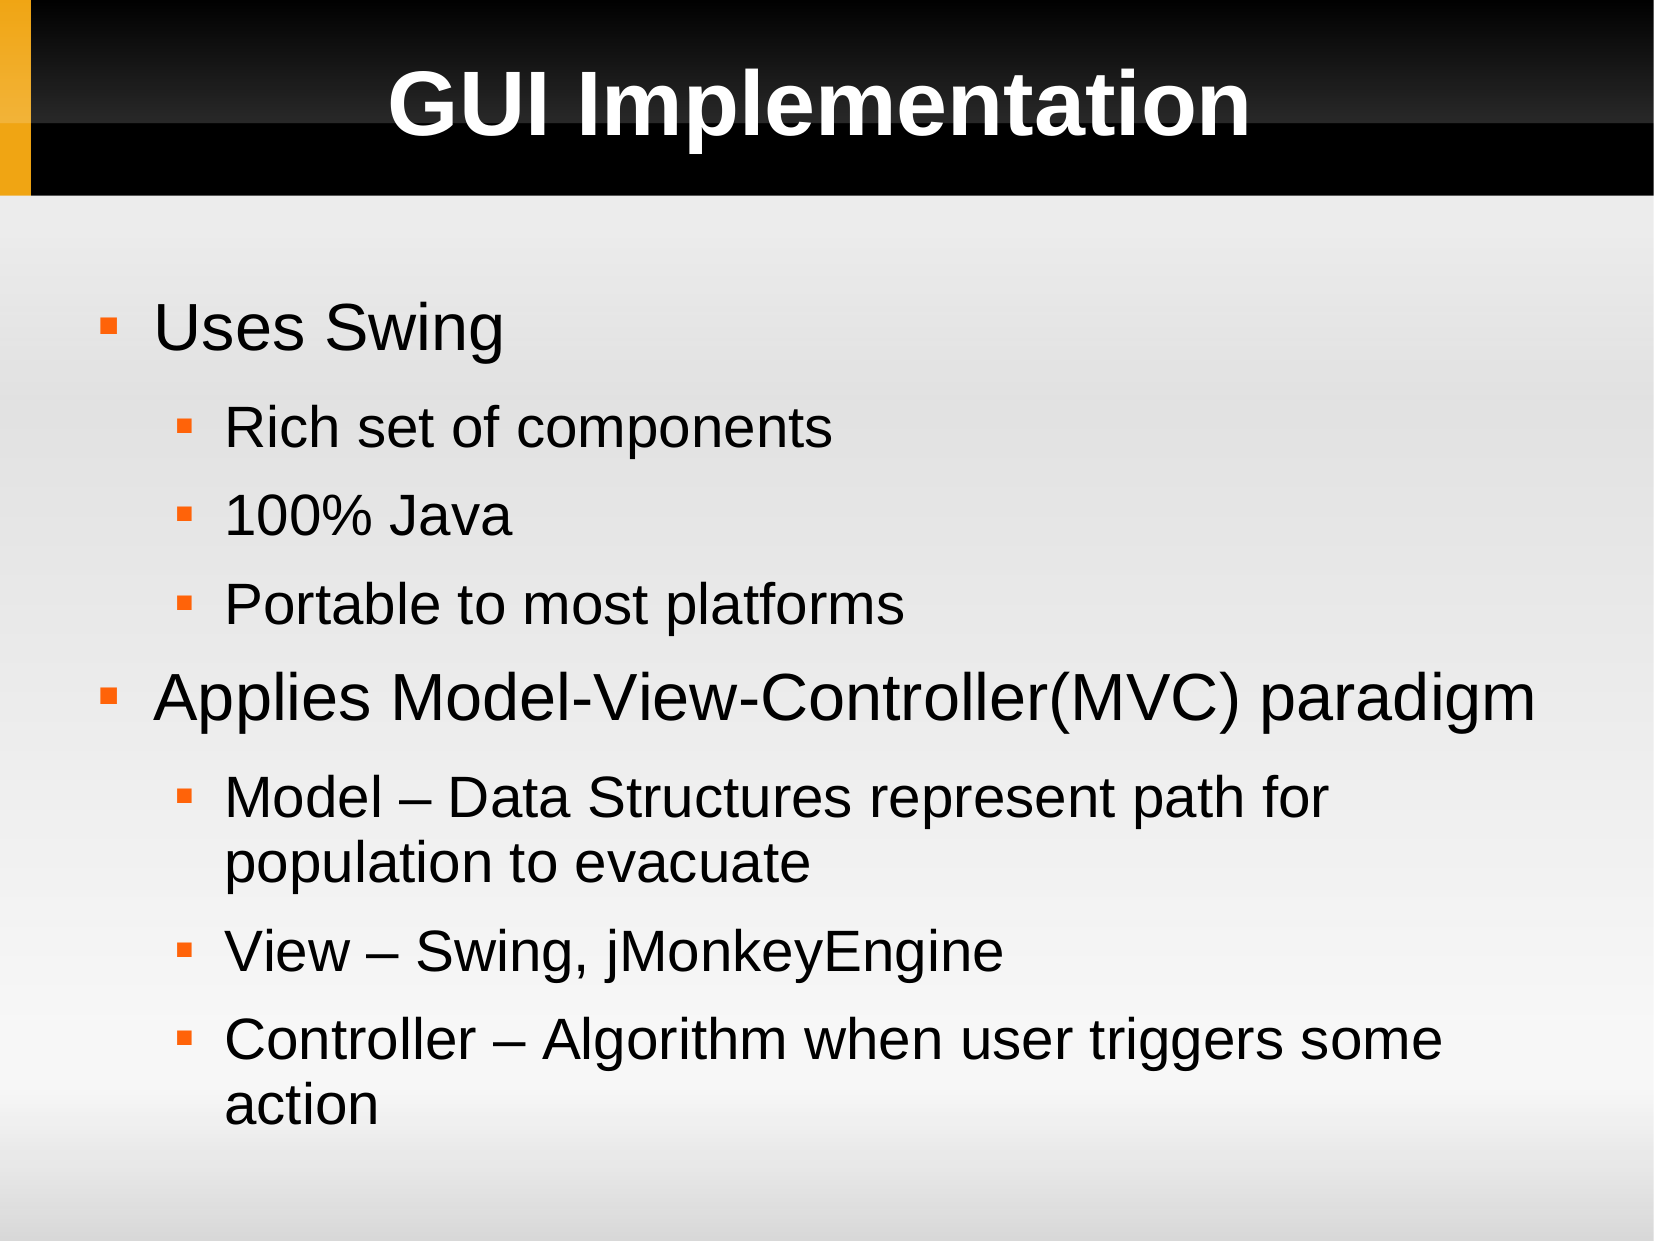

# GUI Implementation
Uses Swing
Rich set of components
100% Java
Portable to most platforms
Applies Model-View-Controller(MVC) paradigm
Model – Data Structures represent path for population to evacuate
View – Swing, jMonkeyEngine
Controller – Algorithm when user triggers some action